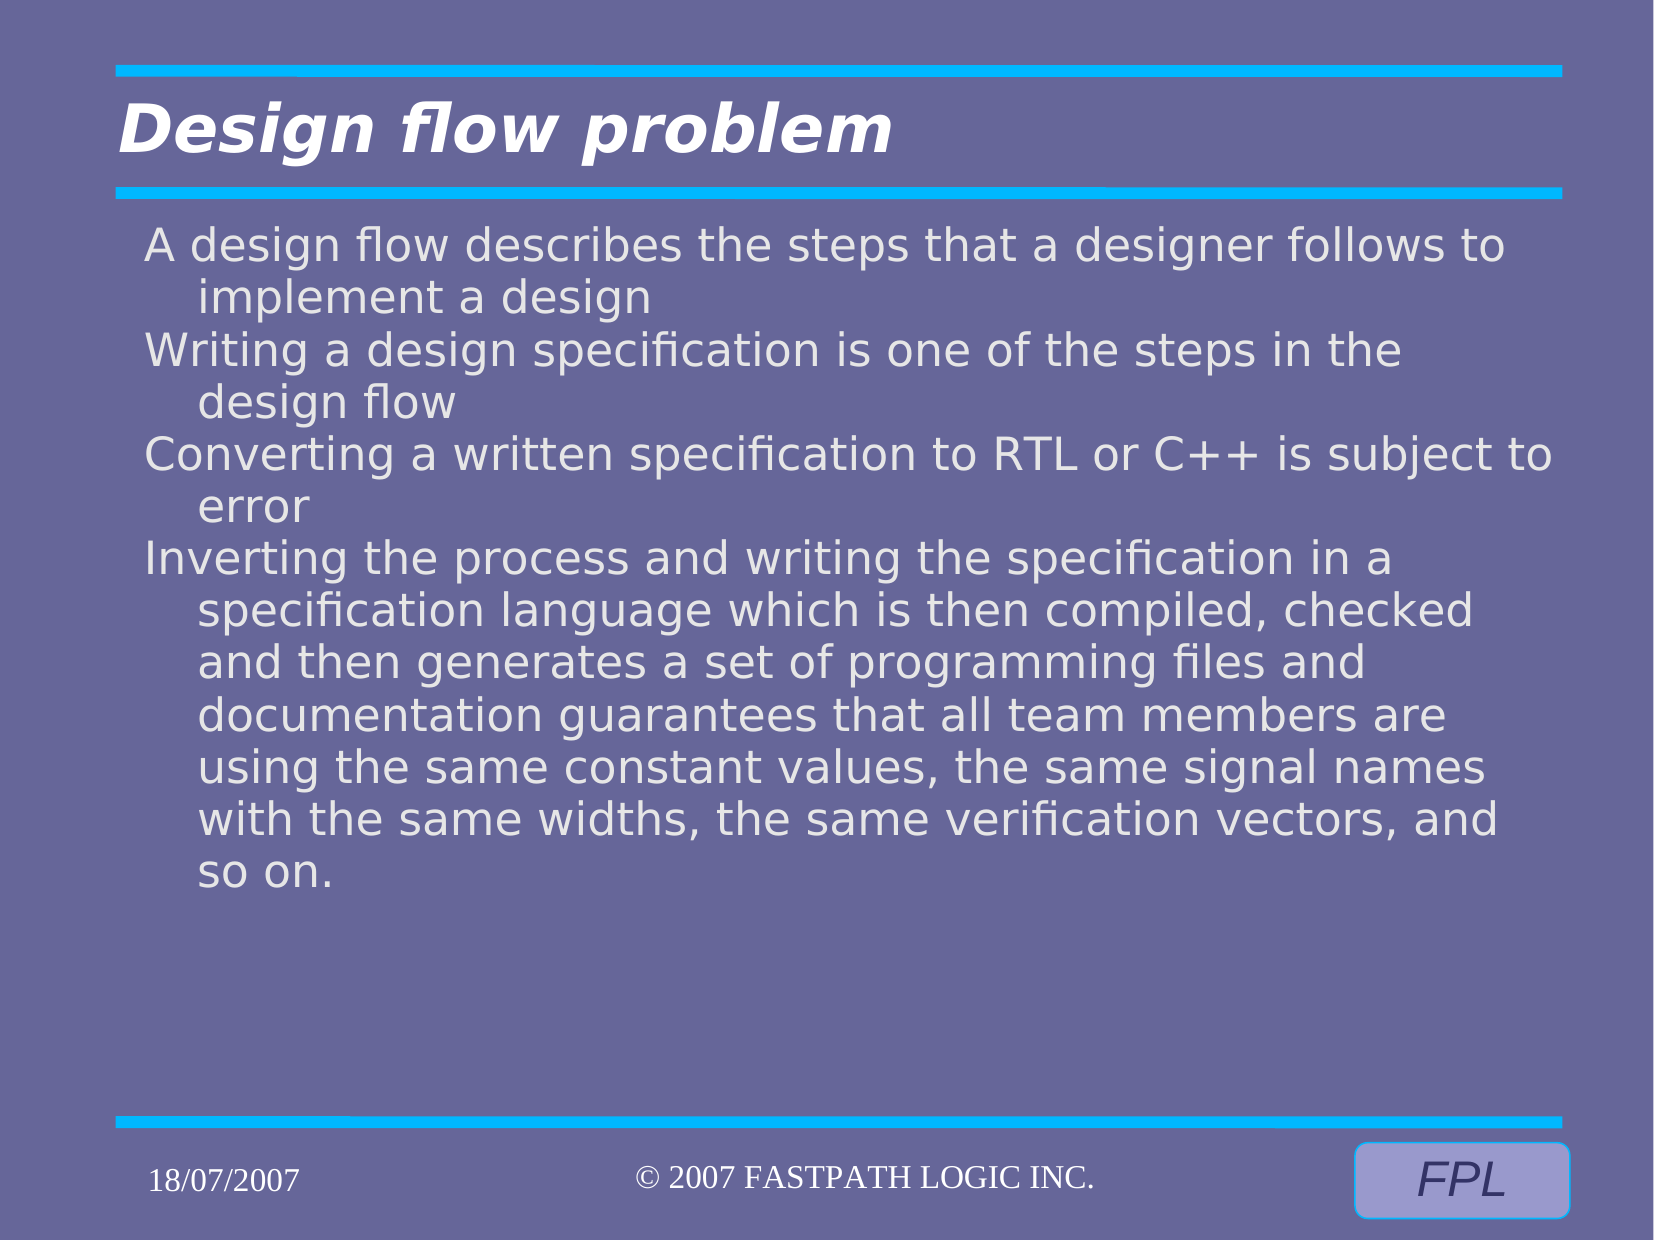

# Design flow problem
A design flow describes the steps that a designer follows to implement a design
Writing a design specification is one of the steps in the design flow
Converting a written specification to RTL or C++ is subject to error
Inverting the process and writing the specification in a specification language which is then compiled, checked and then generates a set of programming files and documentation guarantees that all team members are using the same constant values, the same signal names with the same widths, the same verification vectors, and so on.
© 2007 FASTPATH LOGIC INC.
18/07/2007